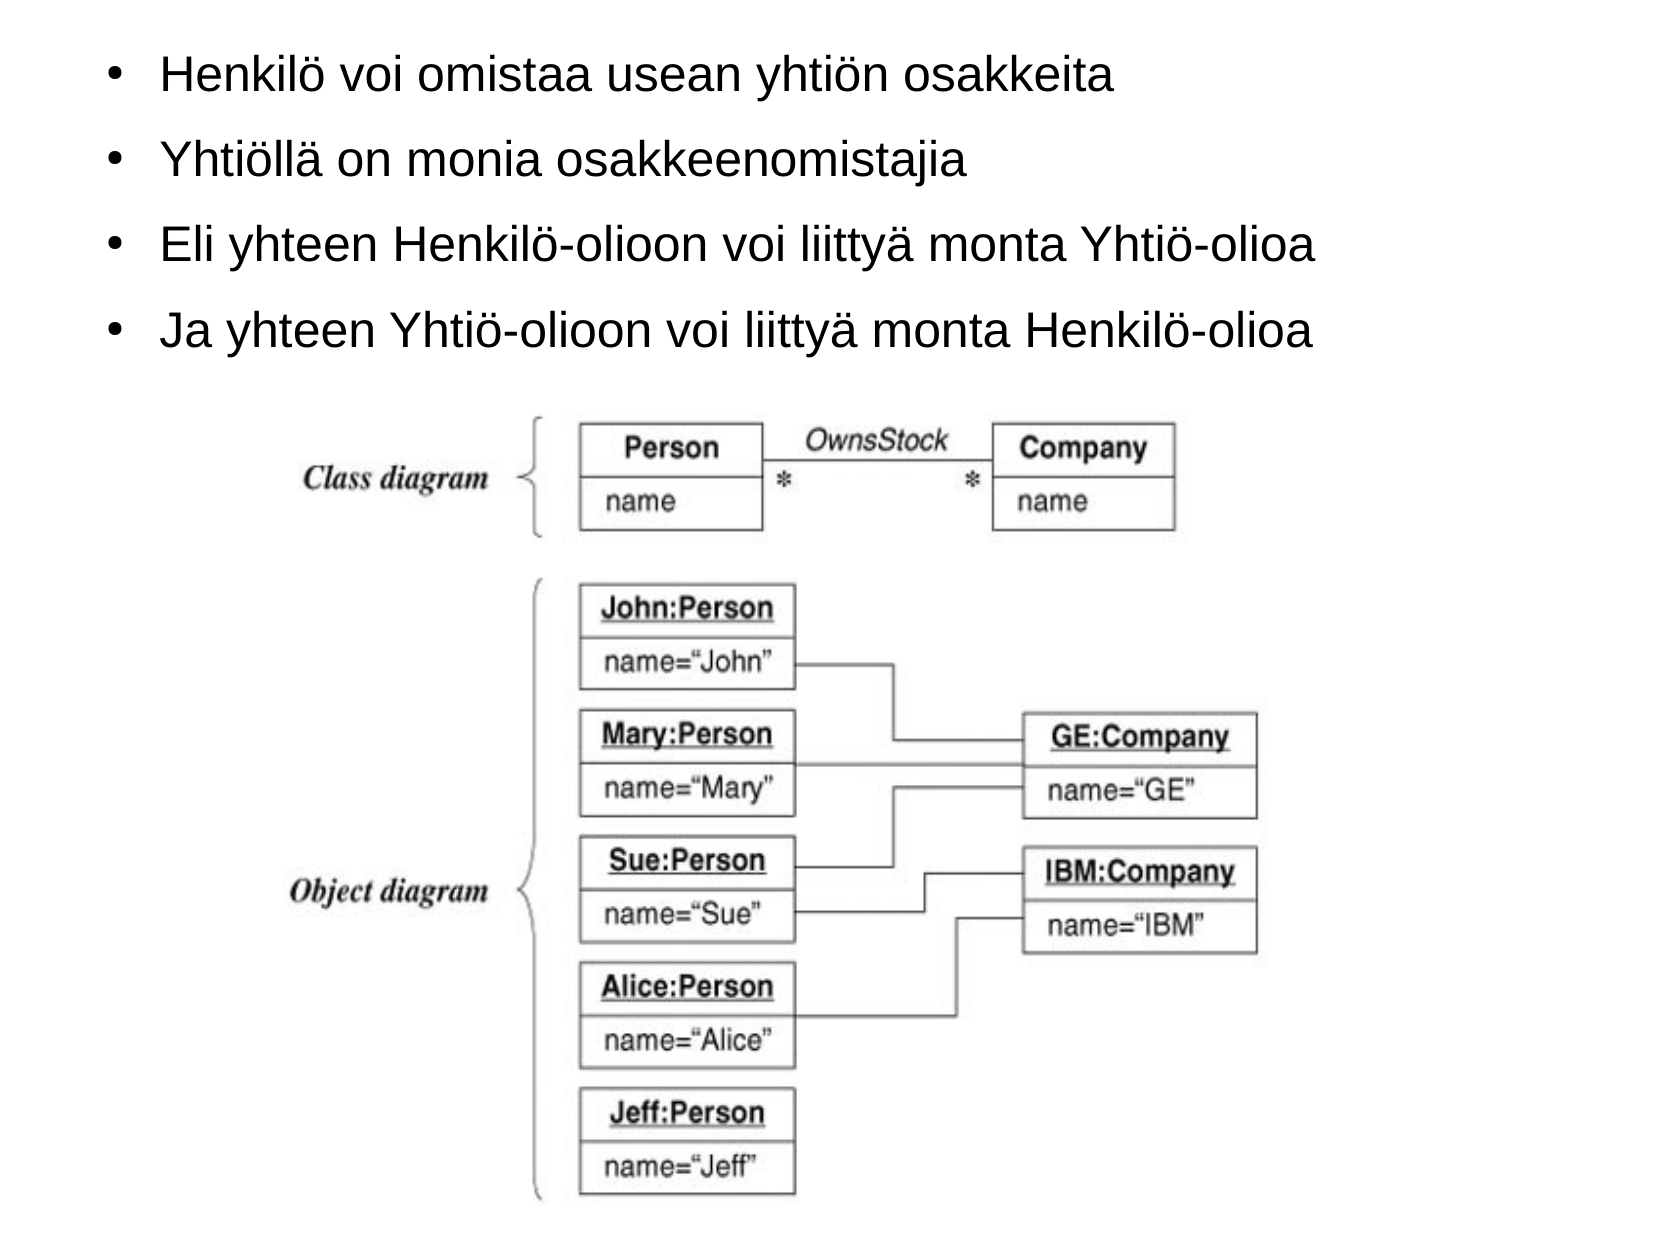

Henkilö voi omistaa usean yhtiön osakkeita
Yhtiöllä on monia osakkeenomistajia
Eli yhteen Henkilö-olioon voi liittyä monta Yhtiö-olioa
Ja yhteen Yhtiö-olioon voi liittyä monta Henkilö-olioa
#